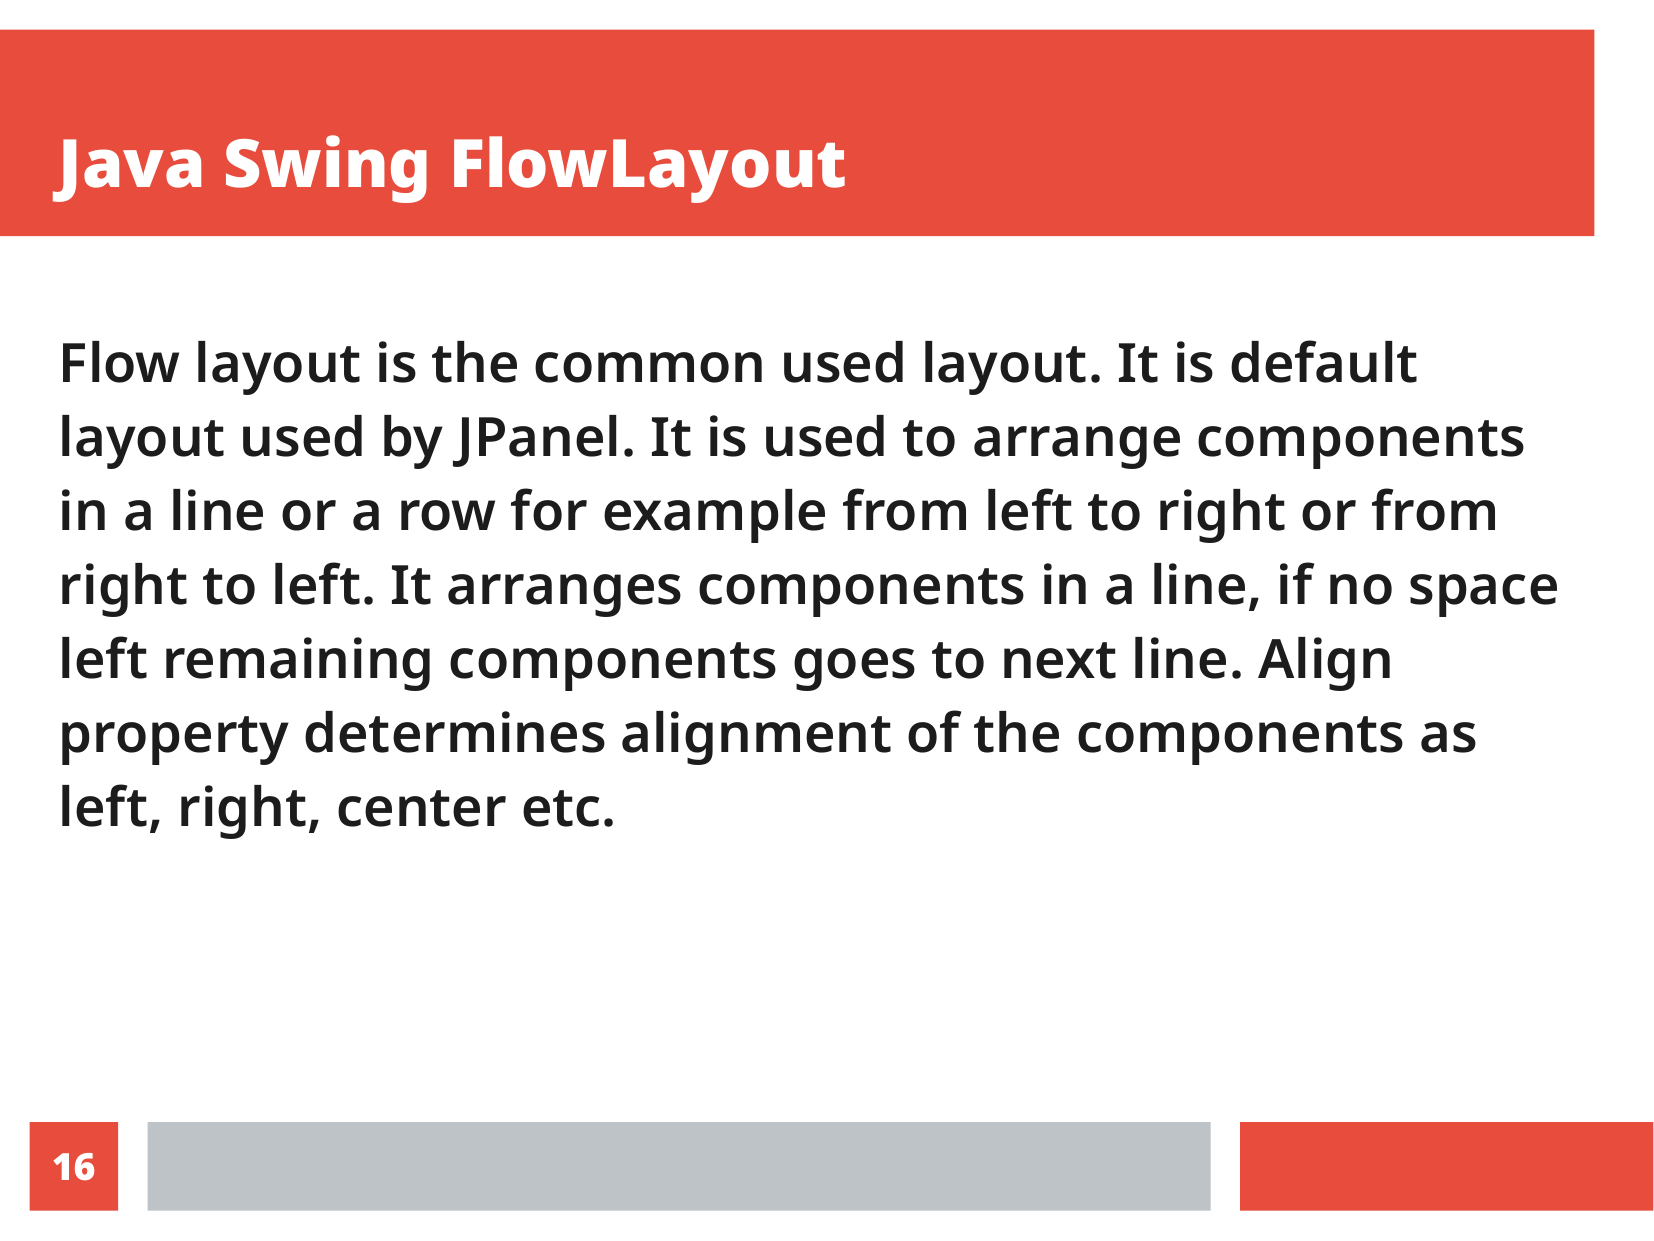

# Java Swing FlowLayout
Flow layout is the common used layout. It is default layout used by JPanel. It is used to arrange components in a line or a row for example from left to right or from right to left. It arranges components in a line, if no space left remaining components goes to next line. Align property determines alignment of the components as left, right, center etc.
16